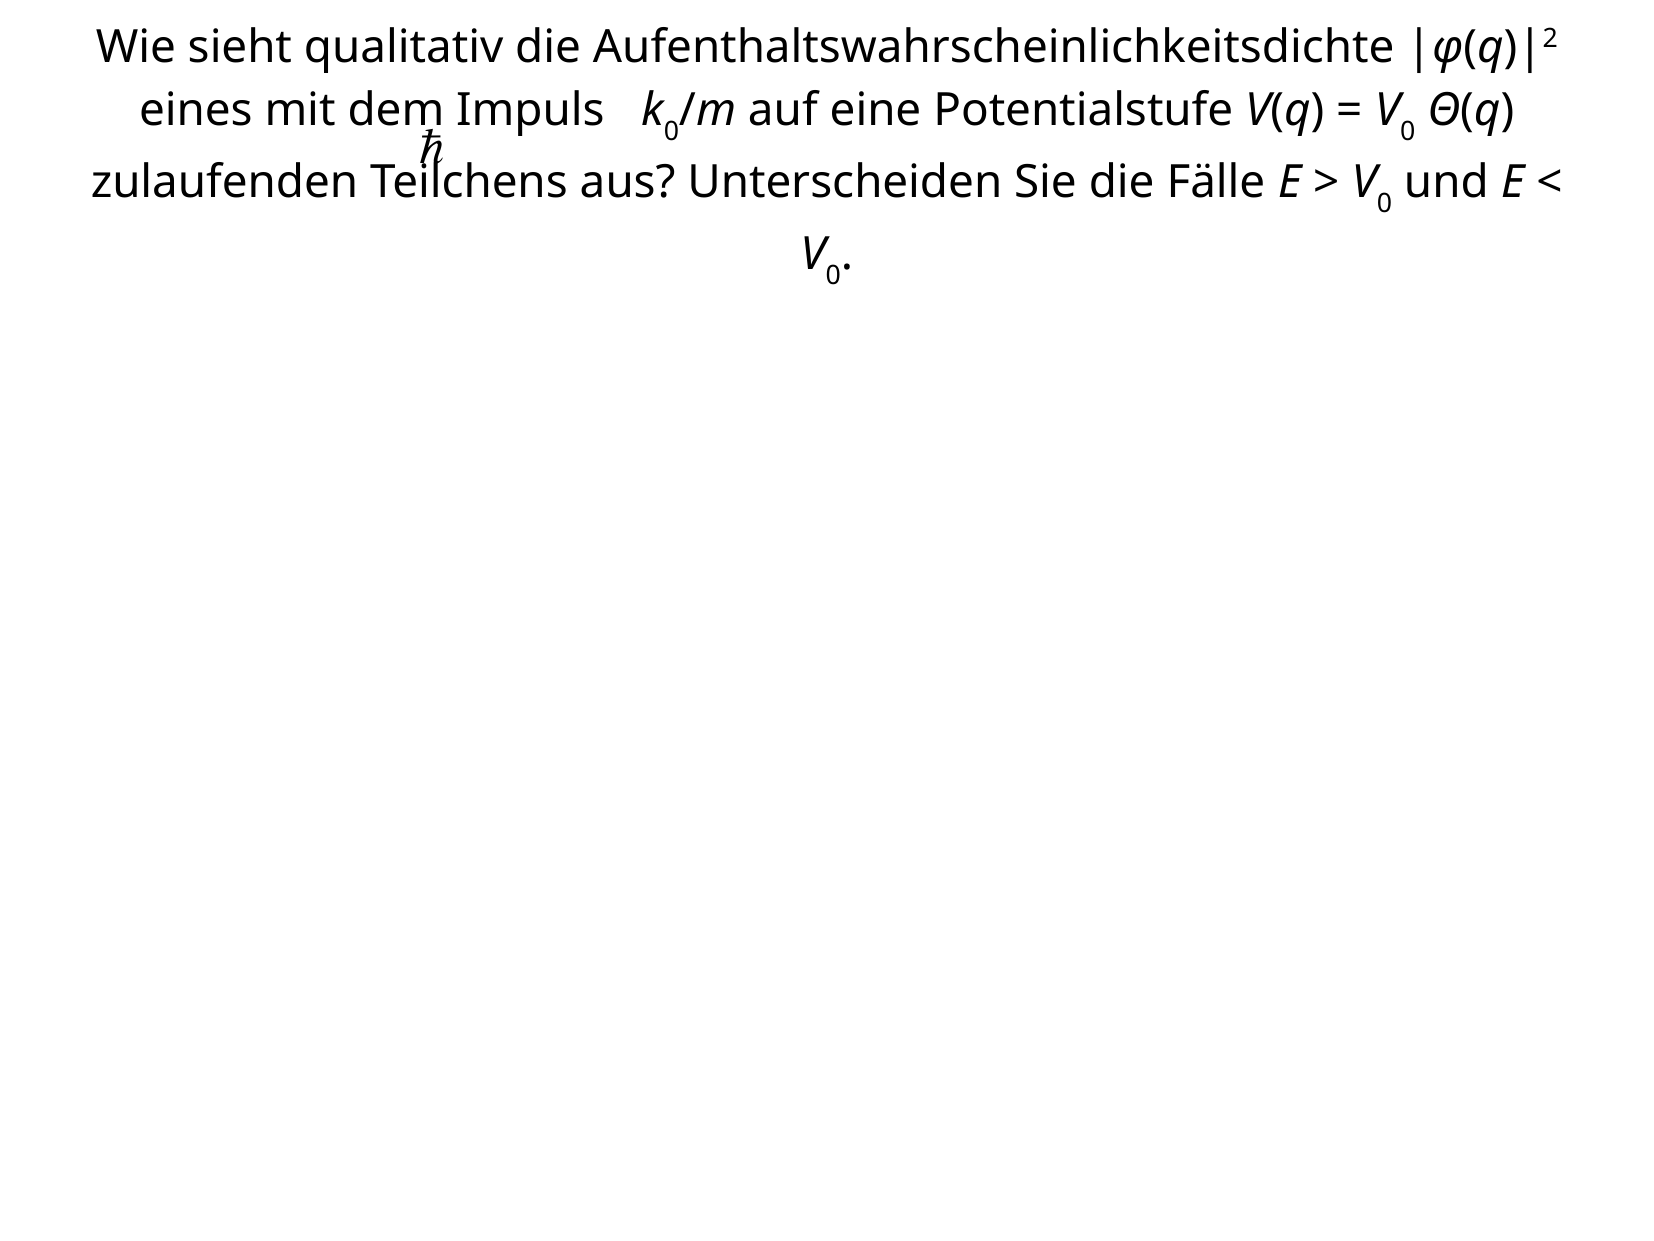

# Wie sieht qualitativ die Aufenthaltswahrscheinlichkeitsdichte |φ(q)|2 eines mit dem Impuls k0/m auf eine Potentialstufe V(q) = V0 Θ(q) zulaufenden Teilchens aus? Unterscheiden Sie die Fälle E > V0 und E < V0.